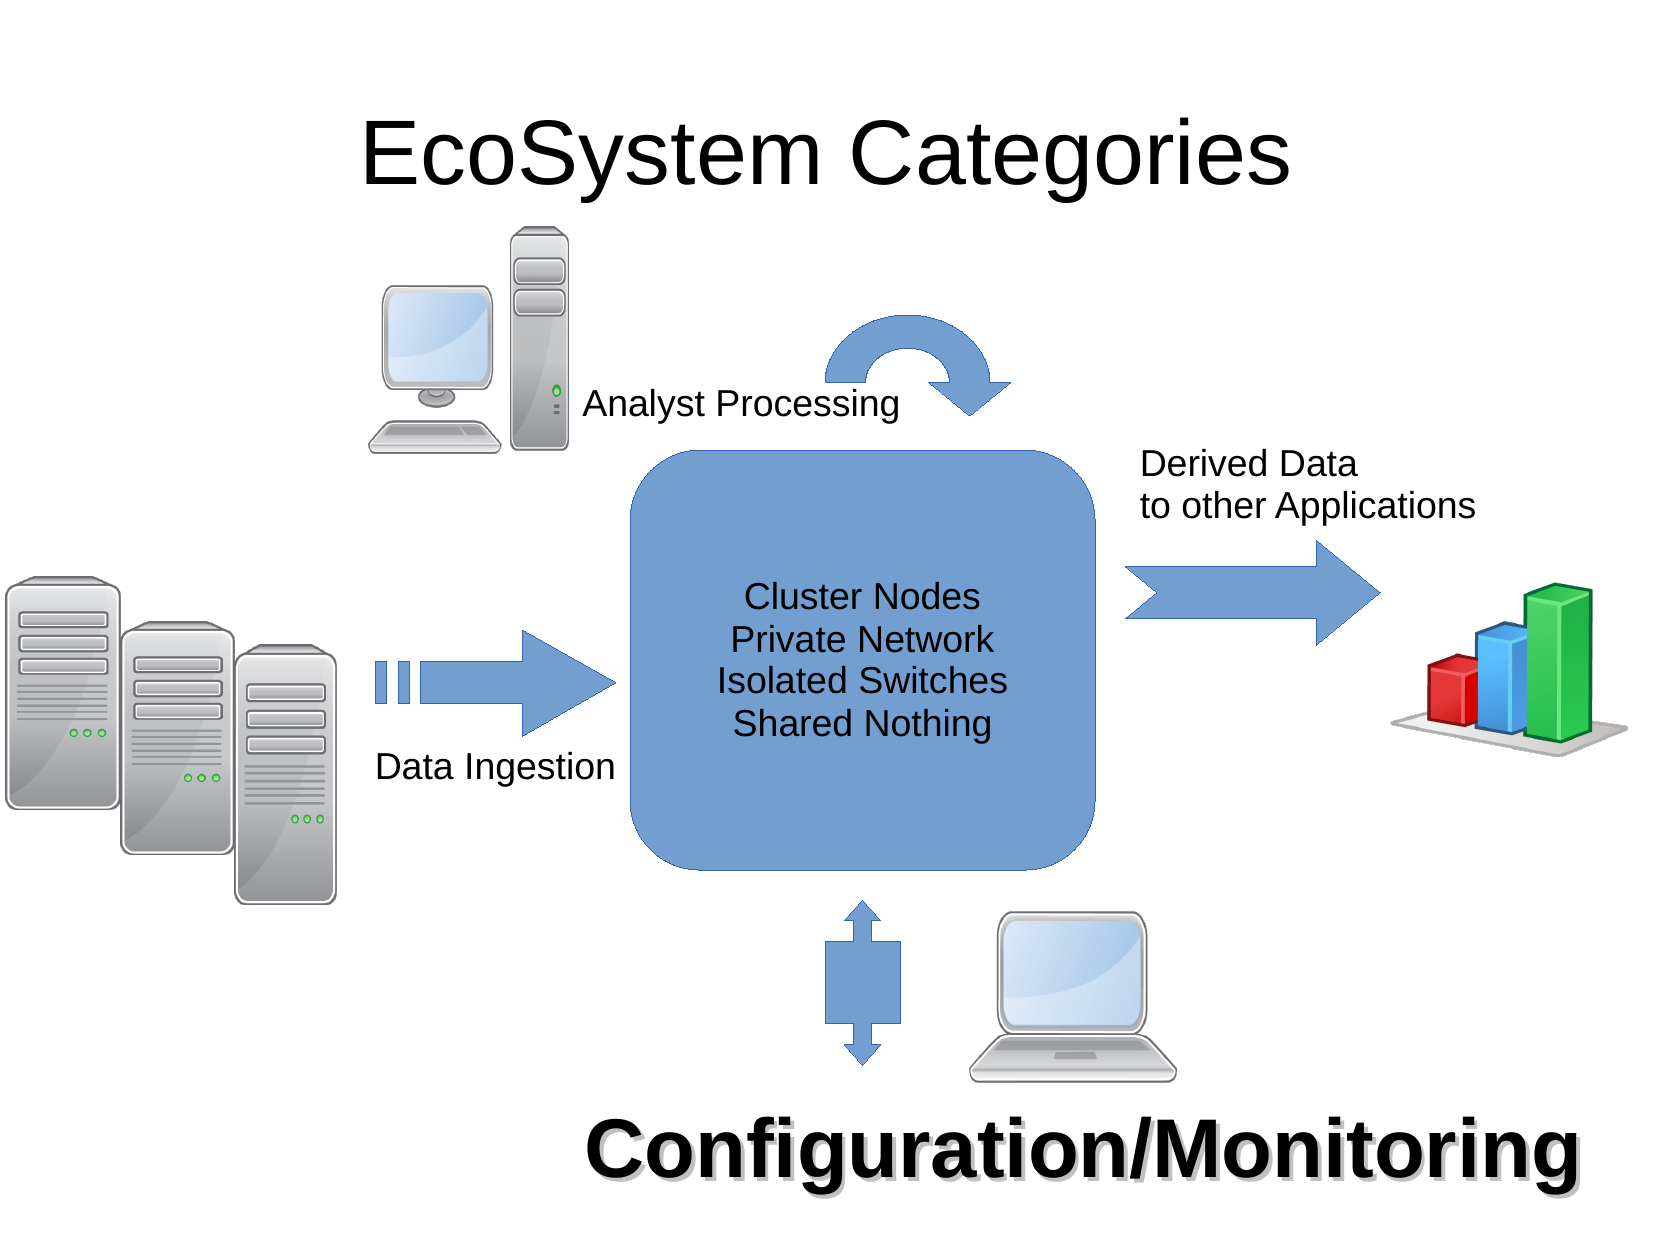

# EcoSystem Categories
Analyst Processing
Derived Data
to other Applications
Cluster Nodes
Private Network
Isolated Switches
Shared Nothing
Data Ingestion
Configuration/Monitoring